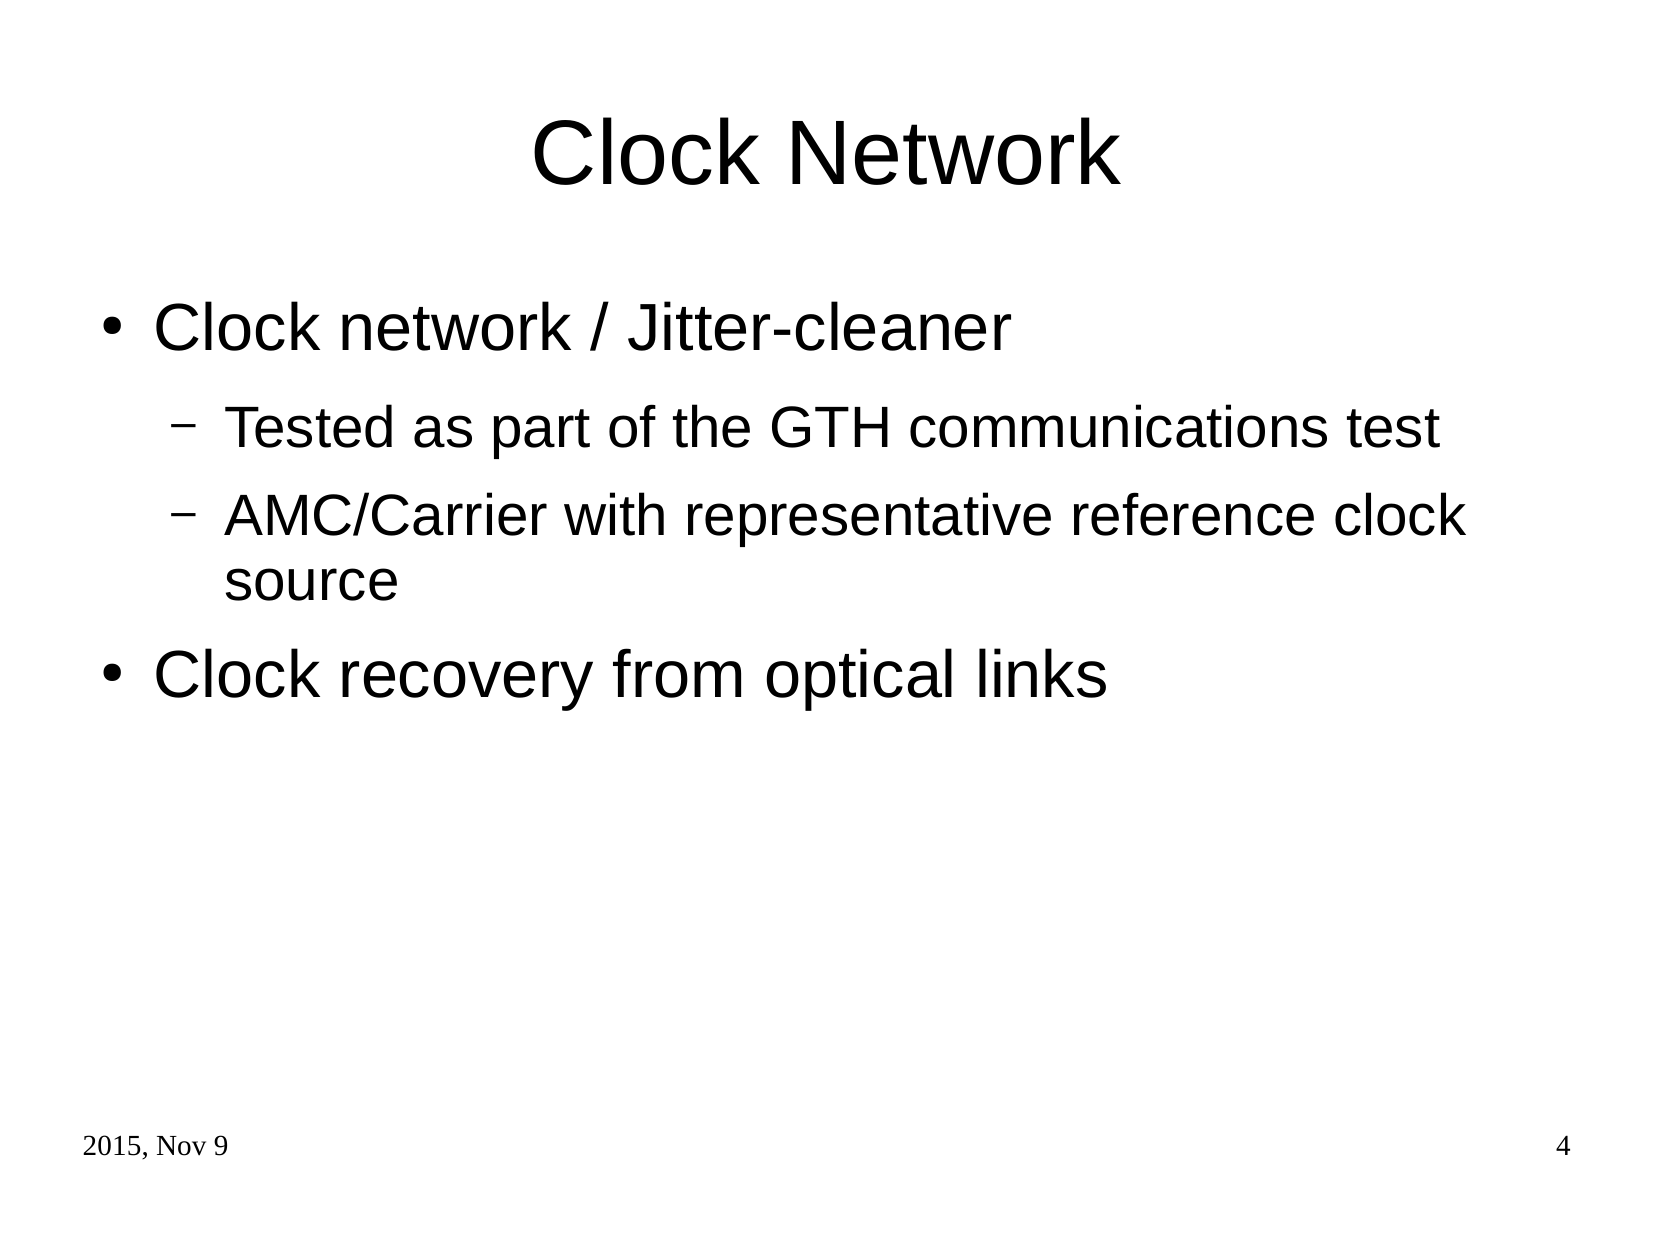

# Clock Network
Clock network / Jitter-cleaner
Tested as part of the GTH communications test
AMC/Carrier with representative reference clock source
Clock recovery from optical links
2015, Nov 9
4